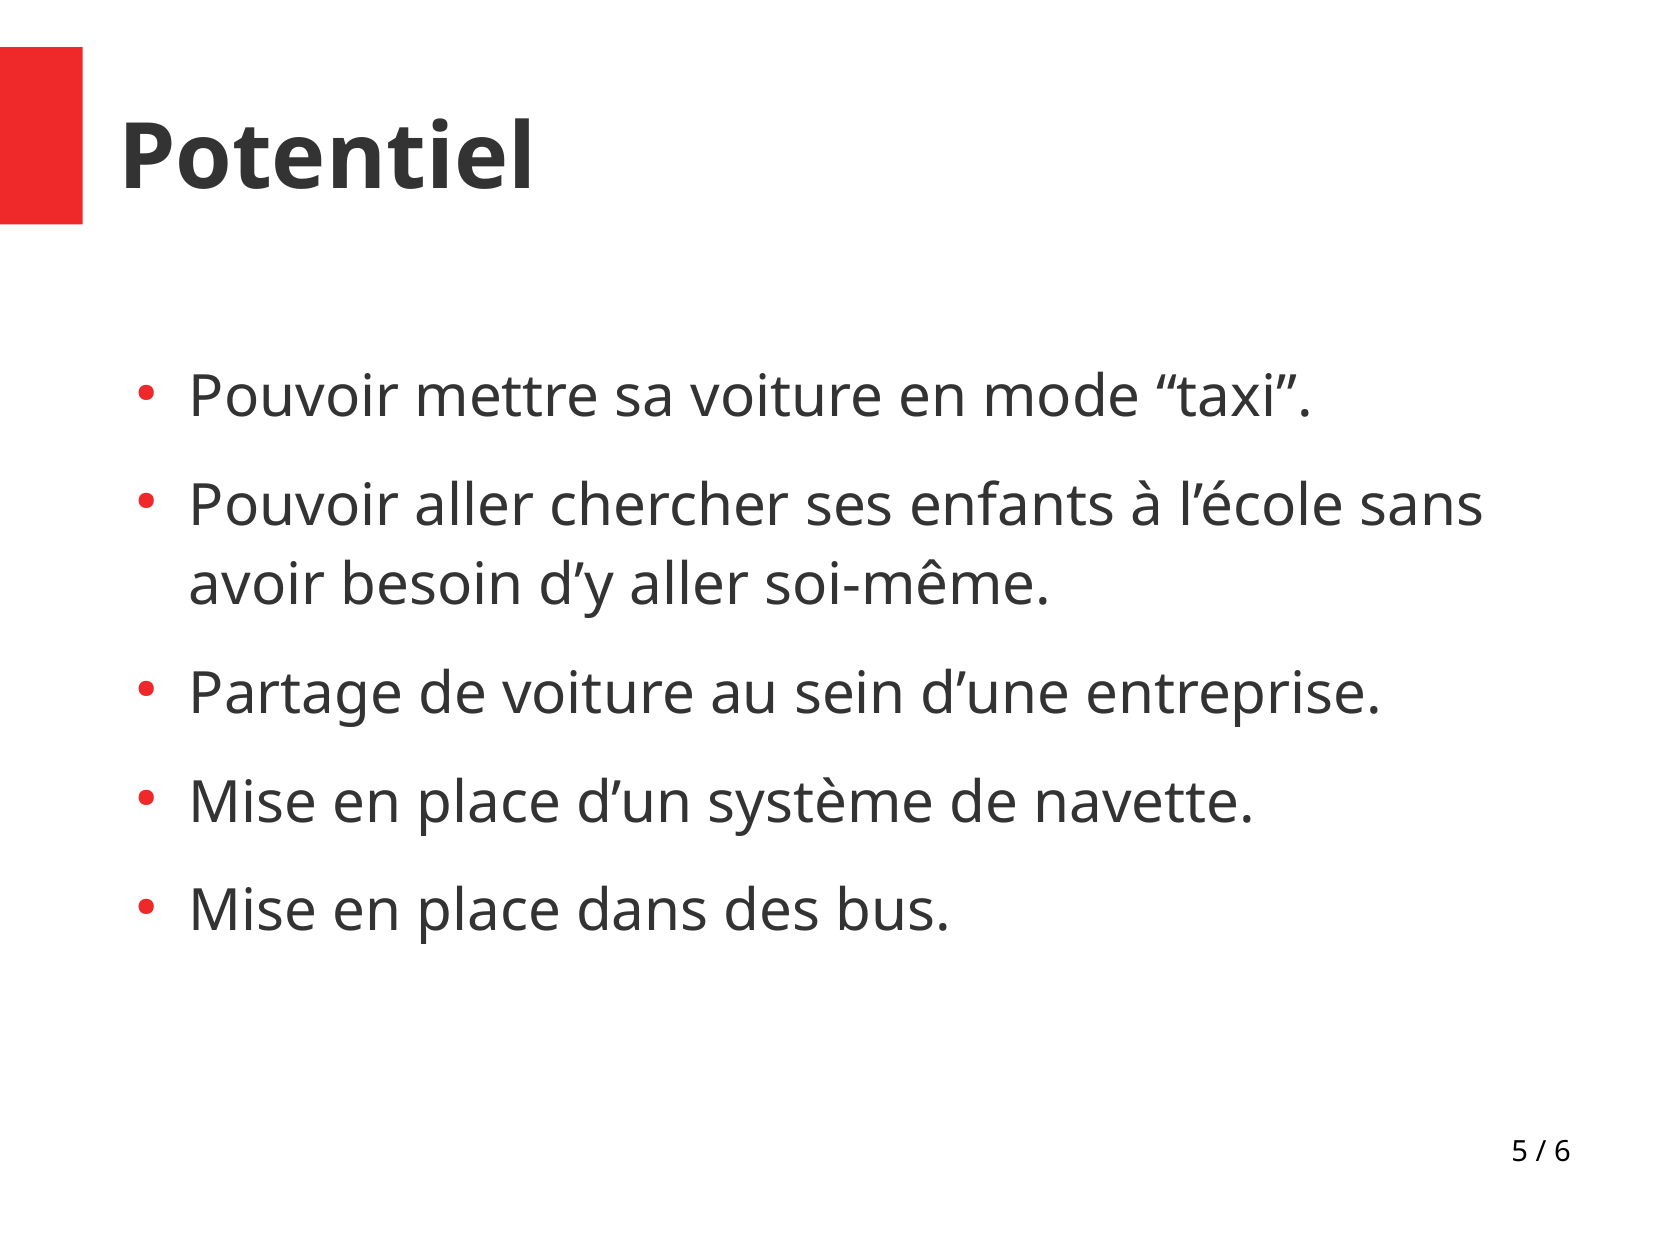

# Potentiel
Pouvoir mettre sa voiture en mode “taxi”.
Pouvoir aller chercher ses enfants à l’école sans avoir besoin d’y aller soi-même.
Partage de voiture au sein d’une entreprise.
Mise en place d’un système de navette.
Mise en place dans des bus.
5